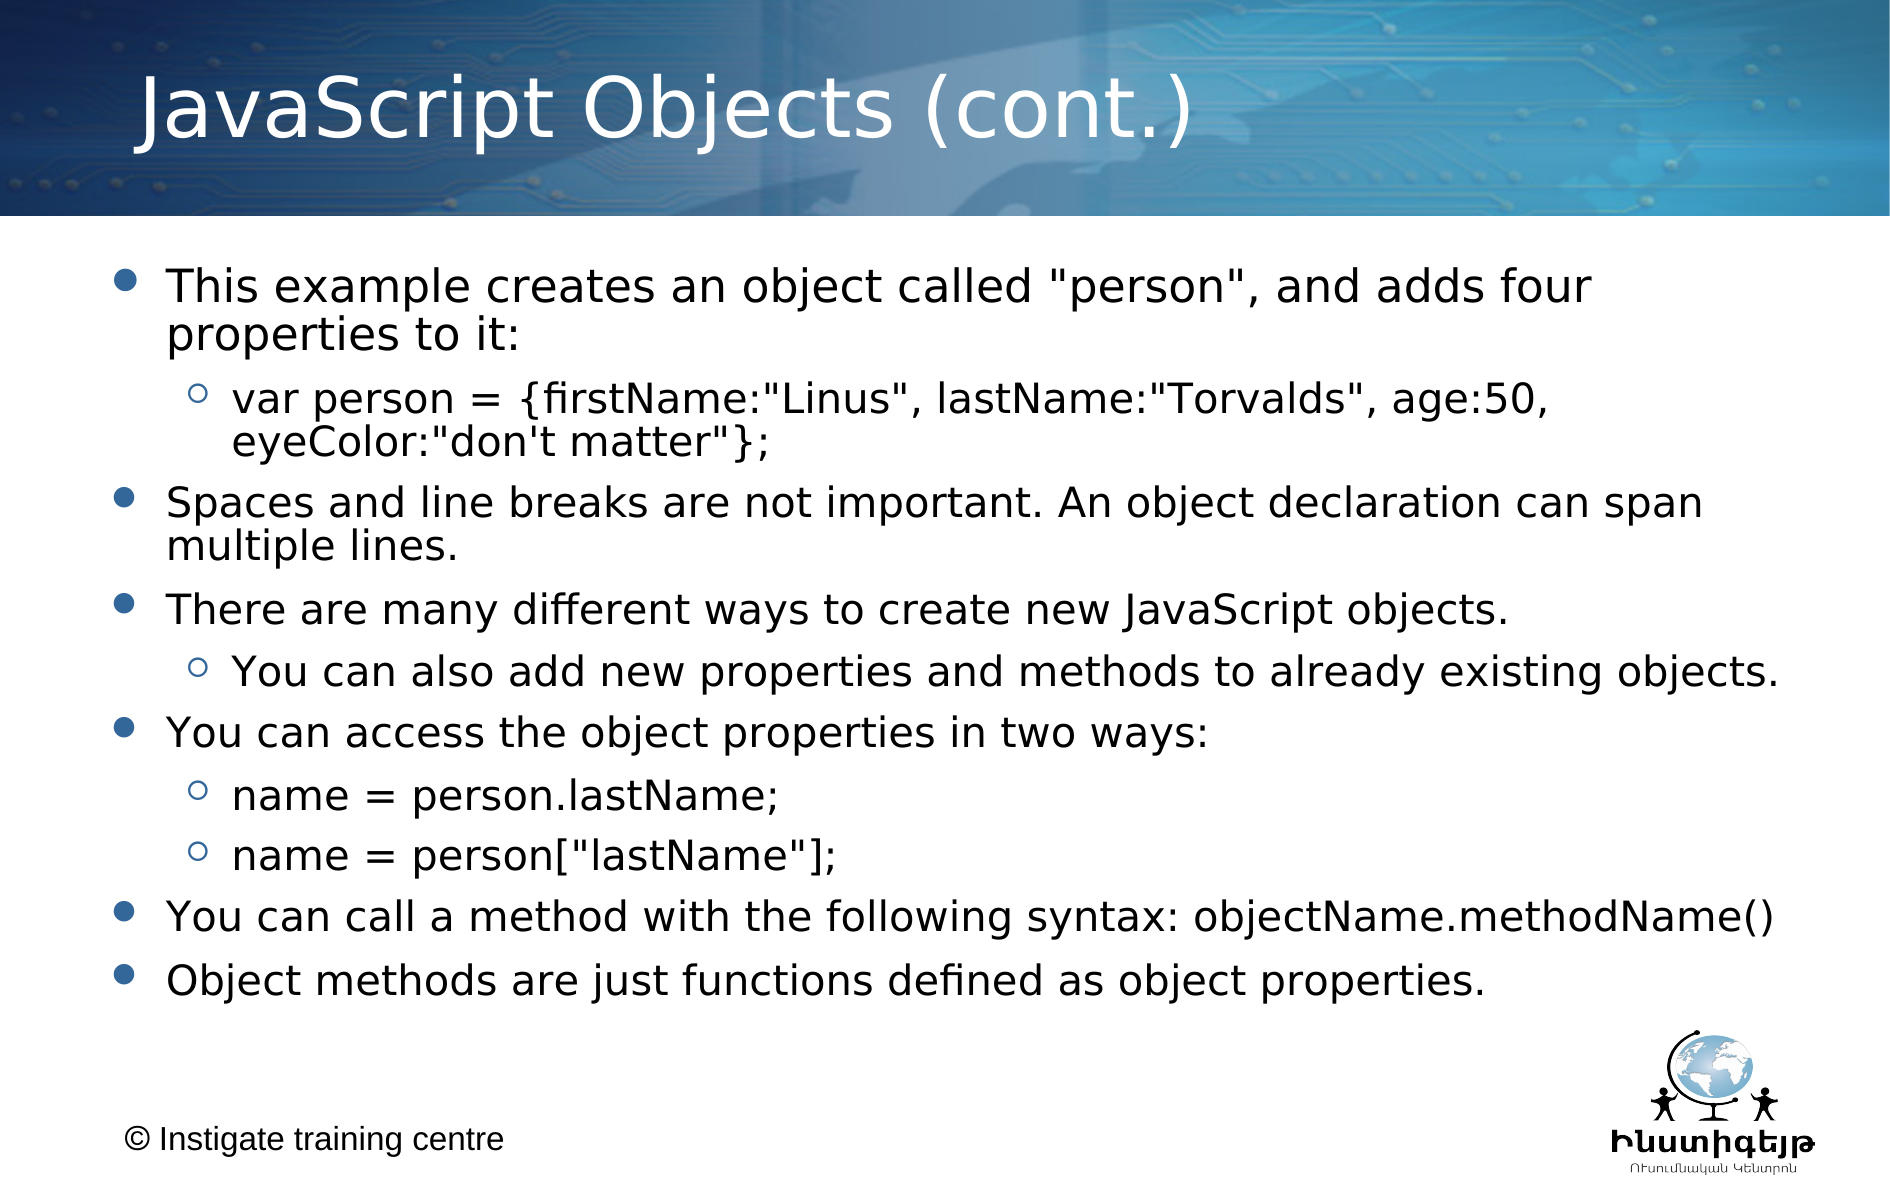

JavaScript Objects (cont.)
# This example creates an object called "person", and adds four properties to it:
var person = {firstName:"Linus", lastName:"Torvalds", age:50, eyeColor:"don't matter"};
Spaces and line breaks are not important. An object declaration can span multiple lines.
There are many different ways to create new JavaScript objects.
You can also add new properties and methods to already existing objects.
You can access the object properties in two ways:
name = person.lastName;
name = person["lastName"];
You can call a method with the following syntax: objectName.methodName()
Object methods are just functions defined as object properties.